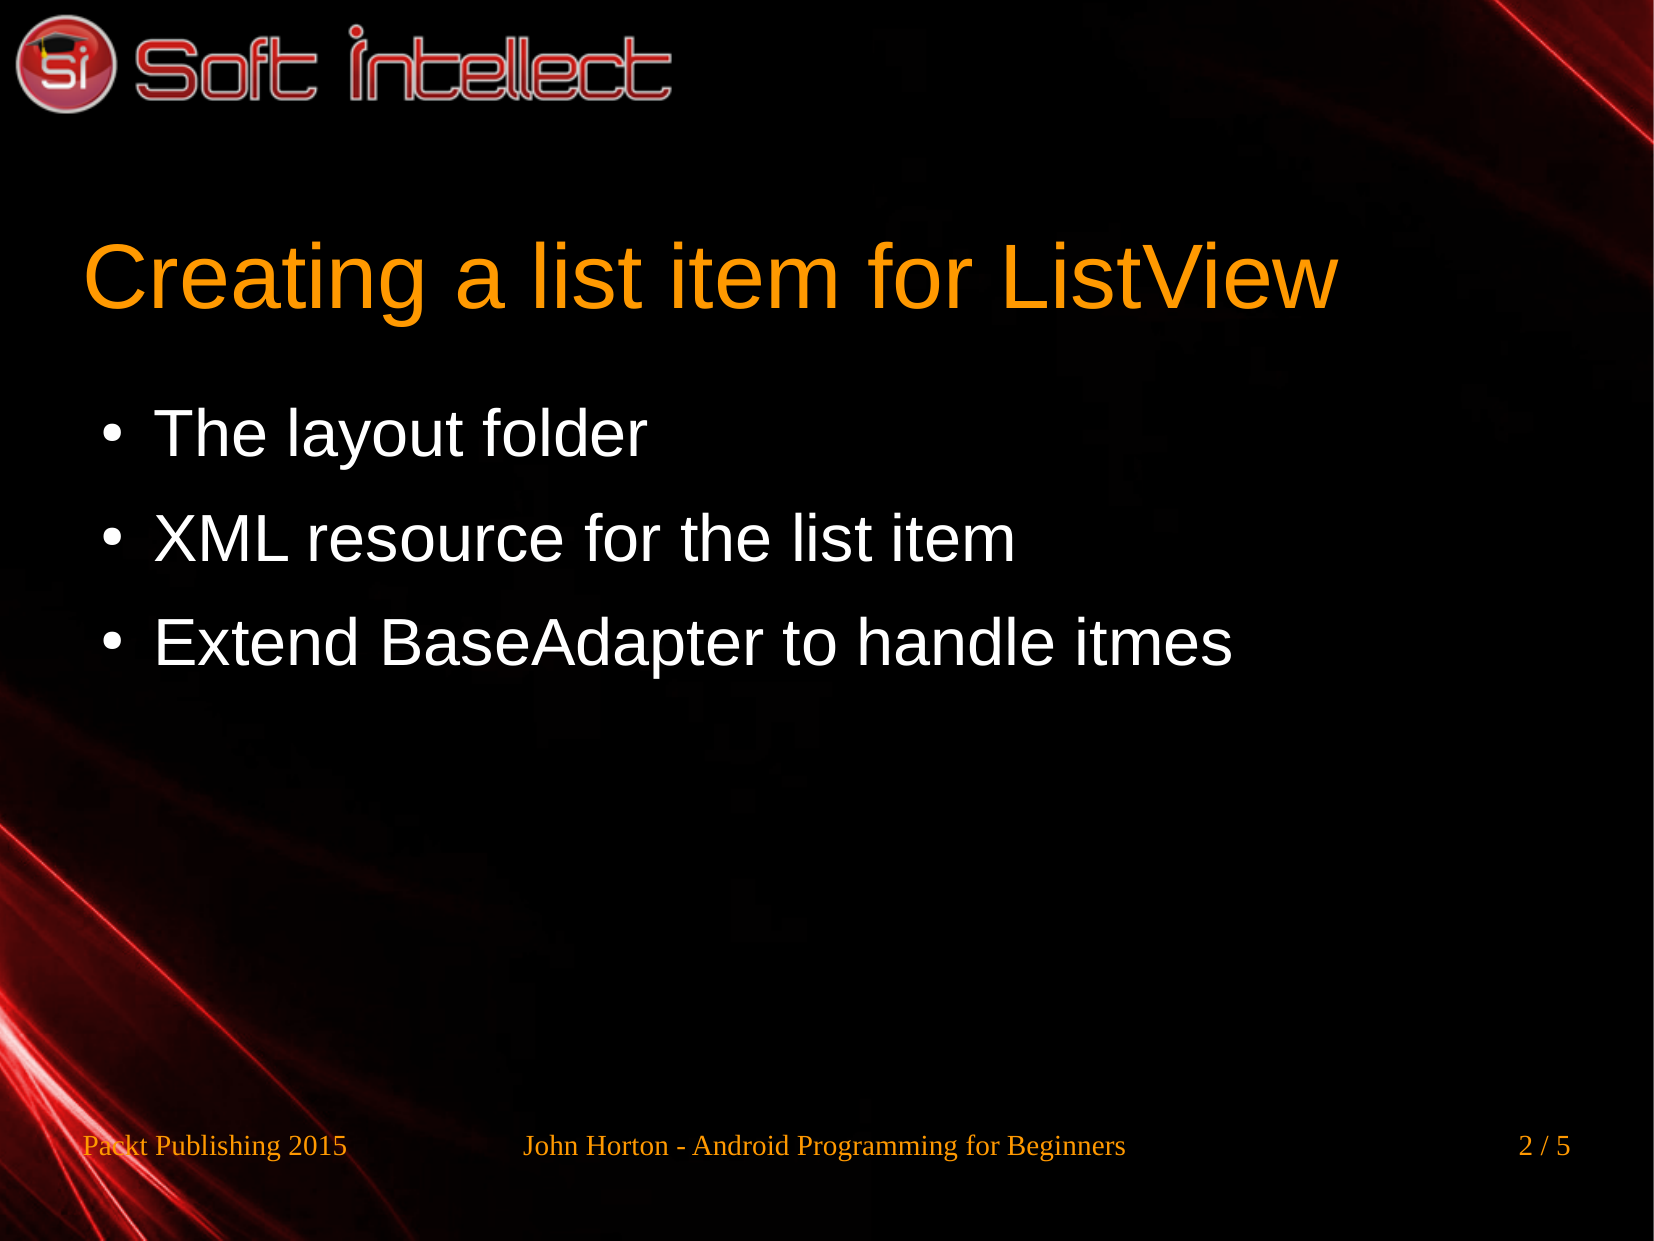

# Creating a list item for ListView
The layout folder
XML resource for the list item
Extend BaseAdapter to handle itmes
Packt Publishing 2015
John Horton - Android Programming for Beginners
2